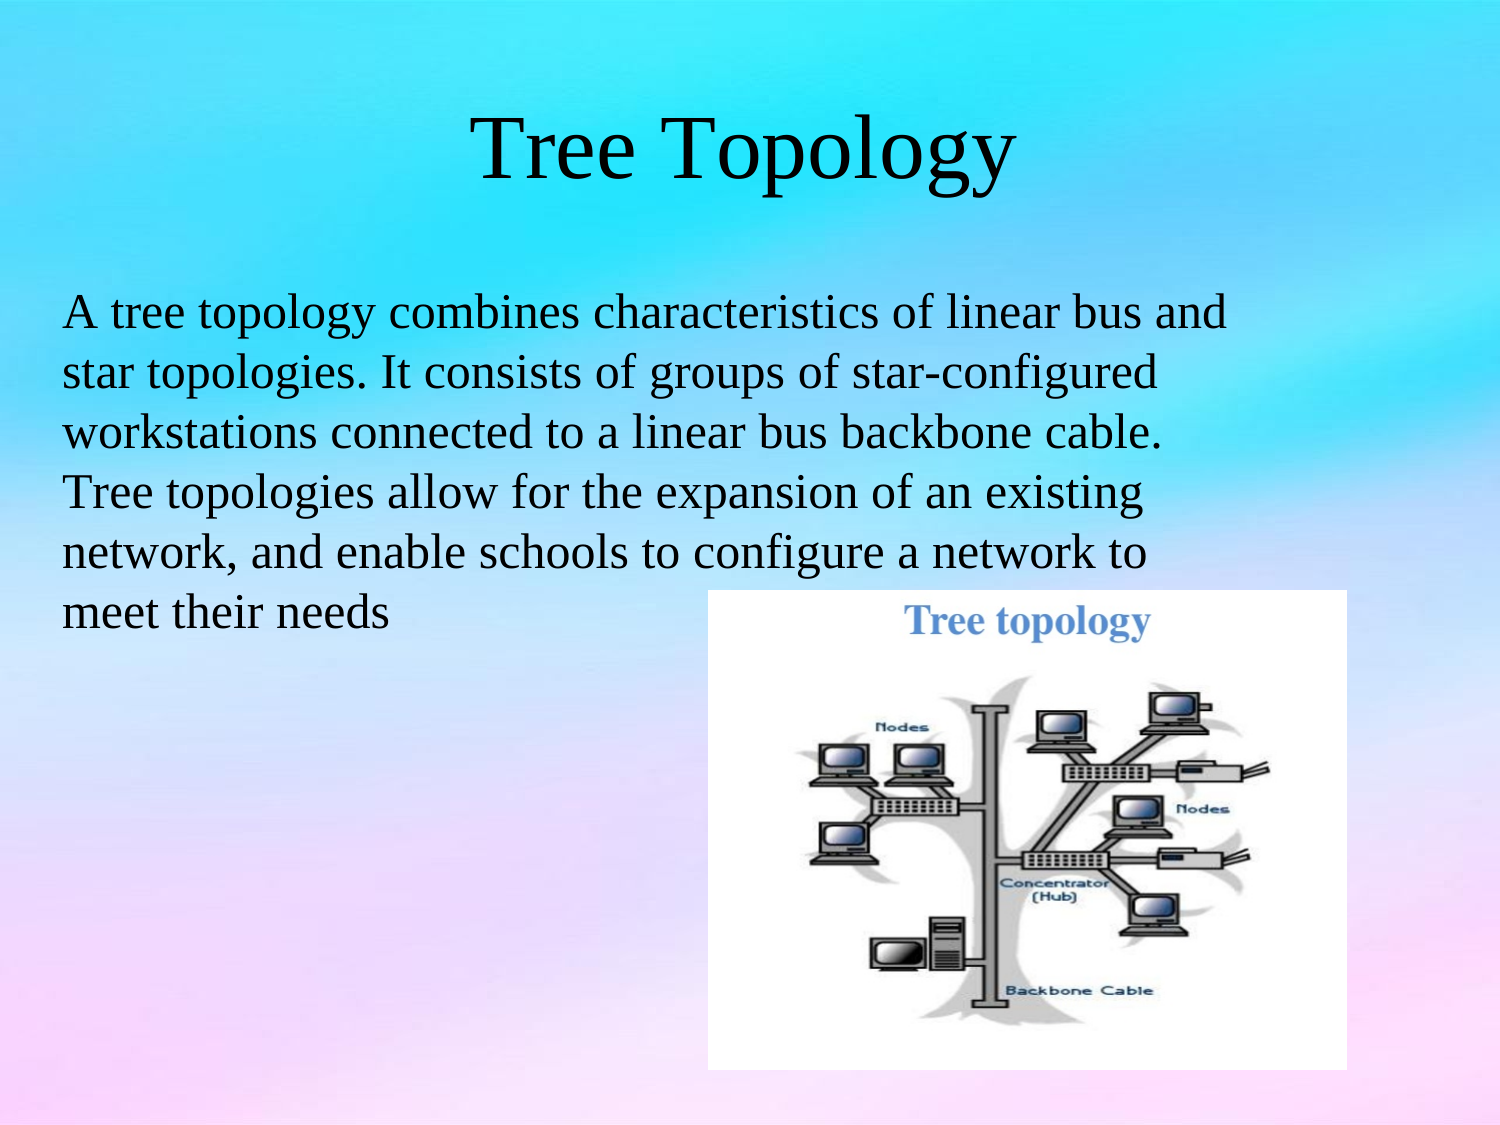

# Tree Topology
A tree topology combines characteristics of linear bus and star topologies. It consists of groups of star-configured workstations connected to a linear bus backbone cable. Tree topologies allow for the expansion of an existing network, and enable schools to configure a network to meet their needs